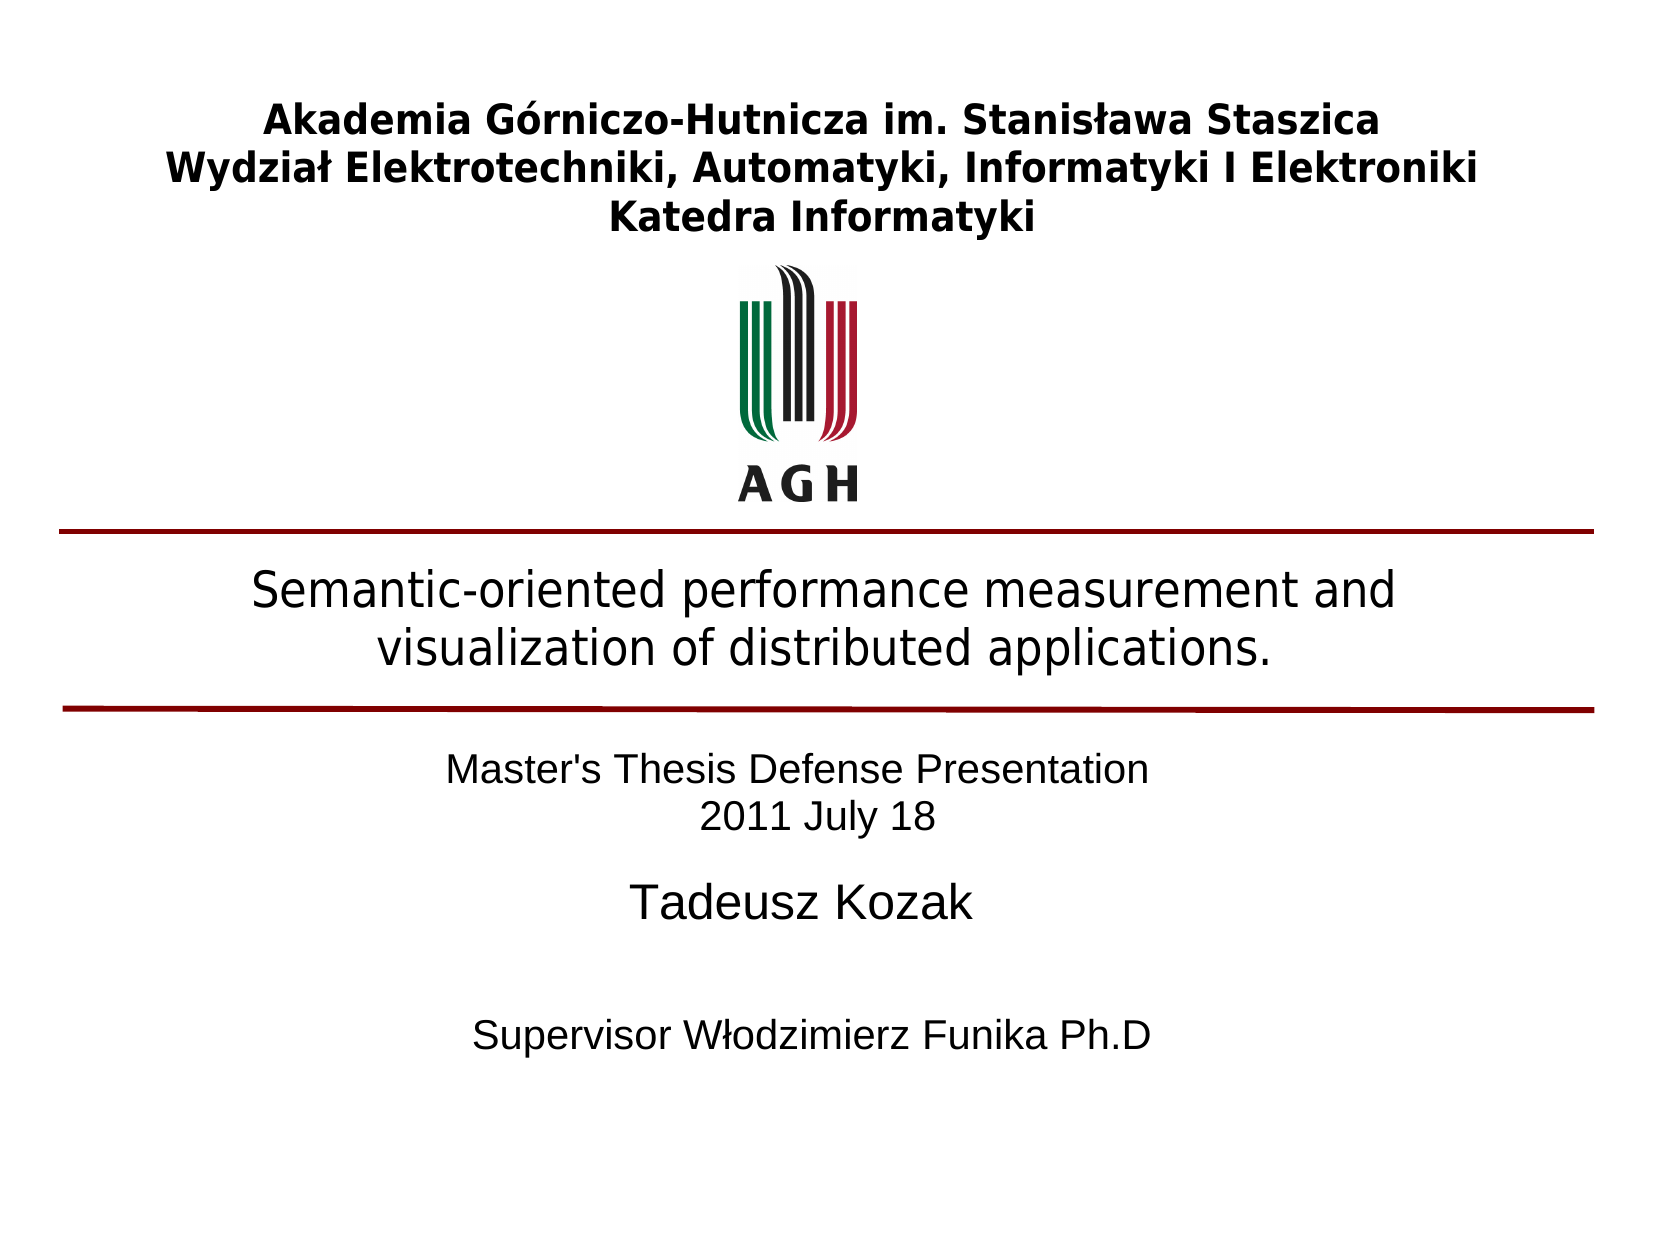

# Akademia Górniczo-Hutnicza im. Stanisława Staszica Wydział Elektrotechniki, Automatyki, Informatyki I Elektroniki Katedra Informatyki
Semantic-oriented performance measurement and visualization of distributed applications.
Master's Thesis Defense Presentation
2011 July 18
Tadeusz Kozak
Supervisor Włodzimierz Funika Ph.D